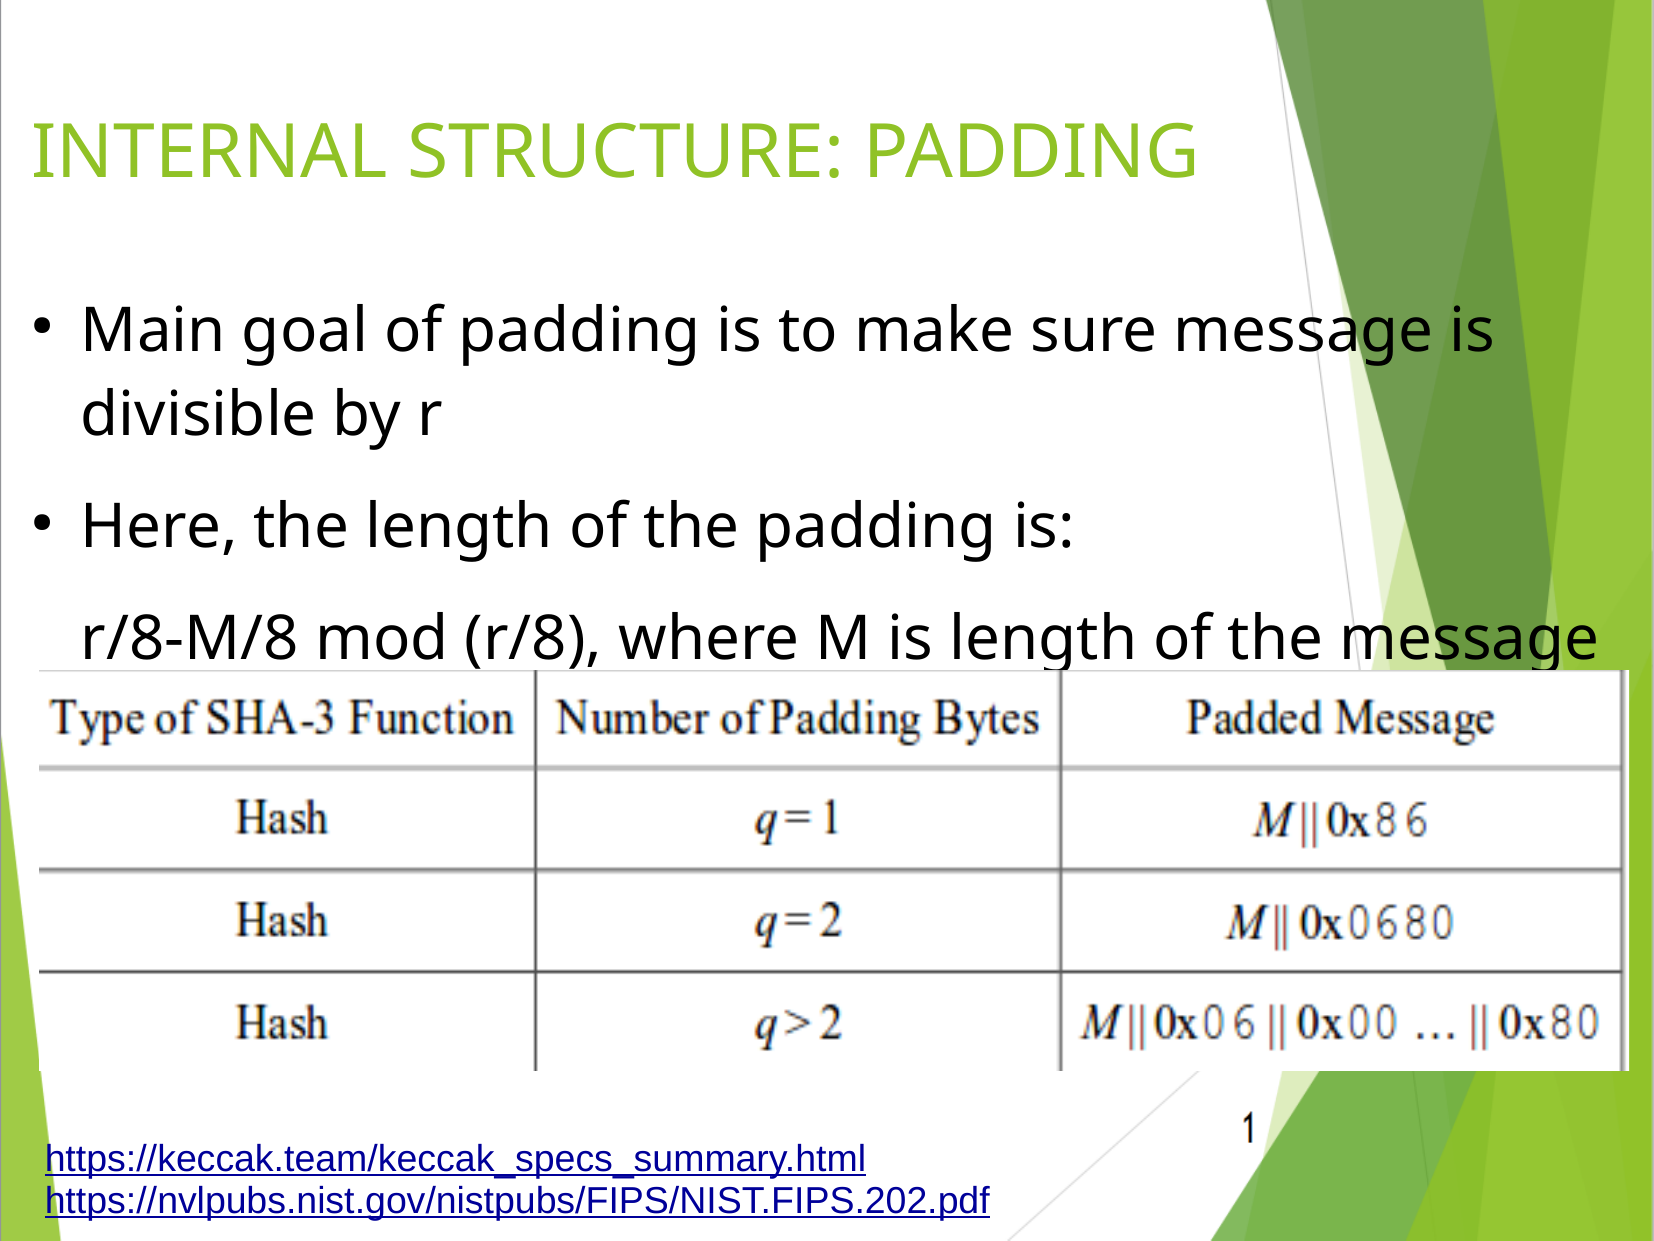

# INTERNAL STRUCTURE: PADDING
Main goal of padding is to make sure message is divisible by r
Here, the length of the padding is:
r/8-M/8 mod (r/8), where M is length of the message
https://keccak.team/keccak_specs_summary.html
https://nvlpubs.nist.gov/nistpubs/FIPS/NIST.FIPS.202.pdf